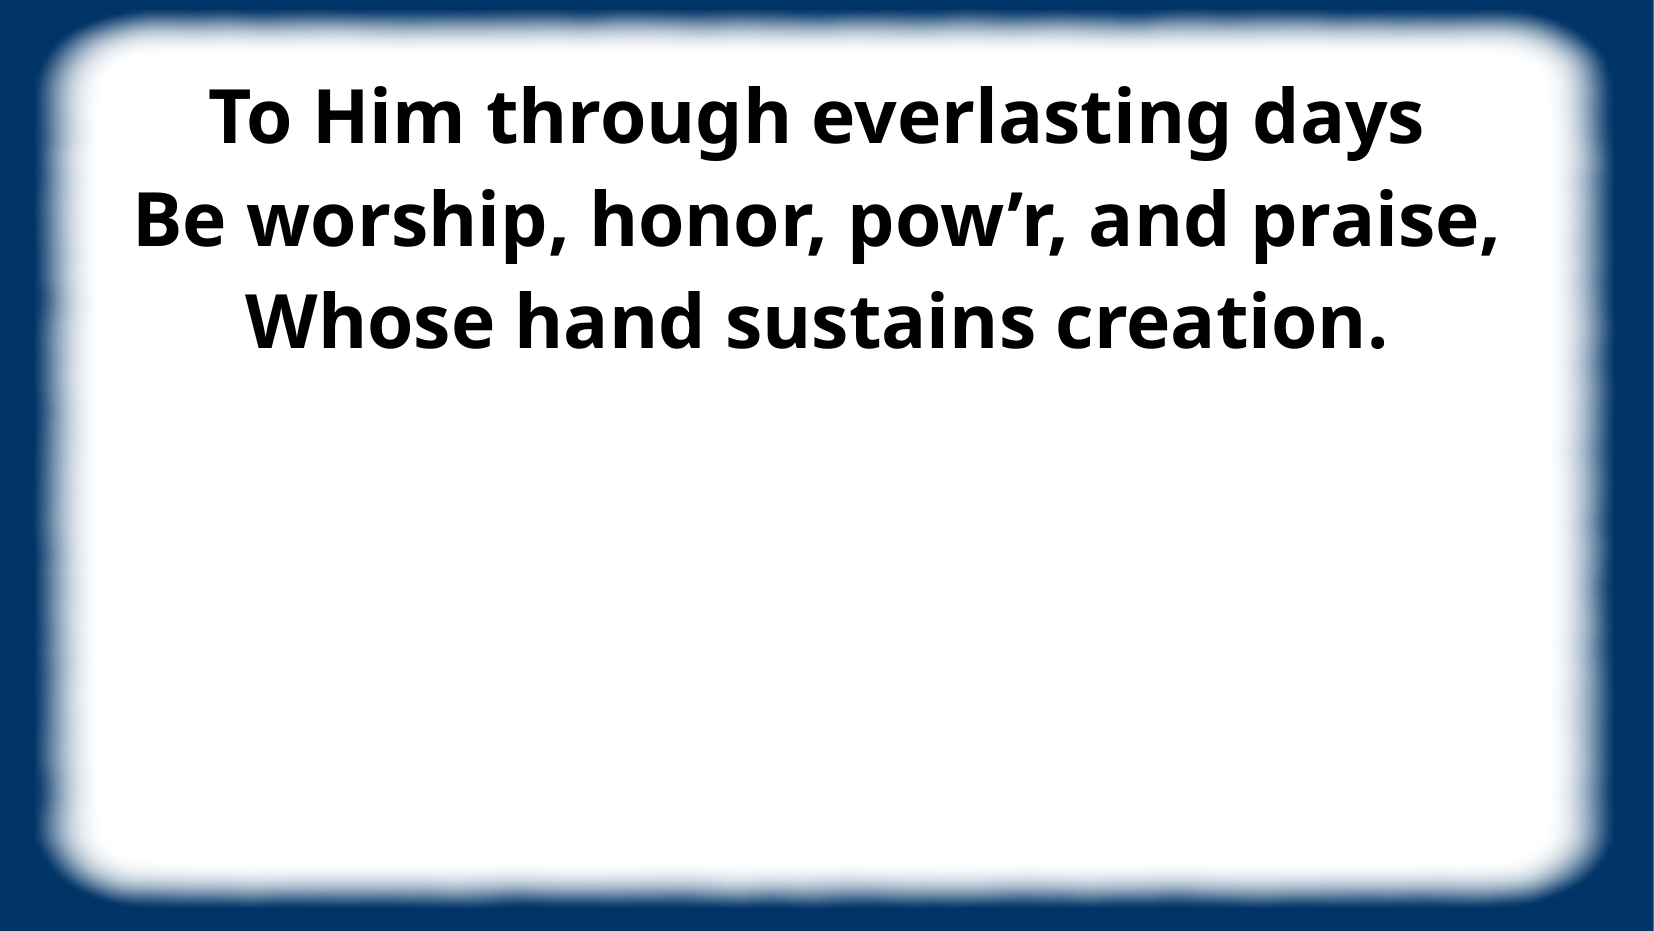

To Him through everlasting days
Be worship, honor, pow’r, and praise,
Whose hand sustains creation.